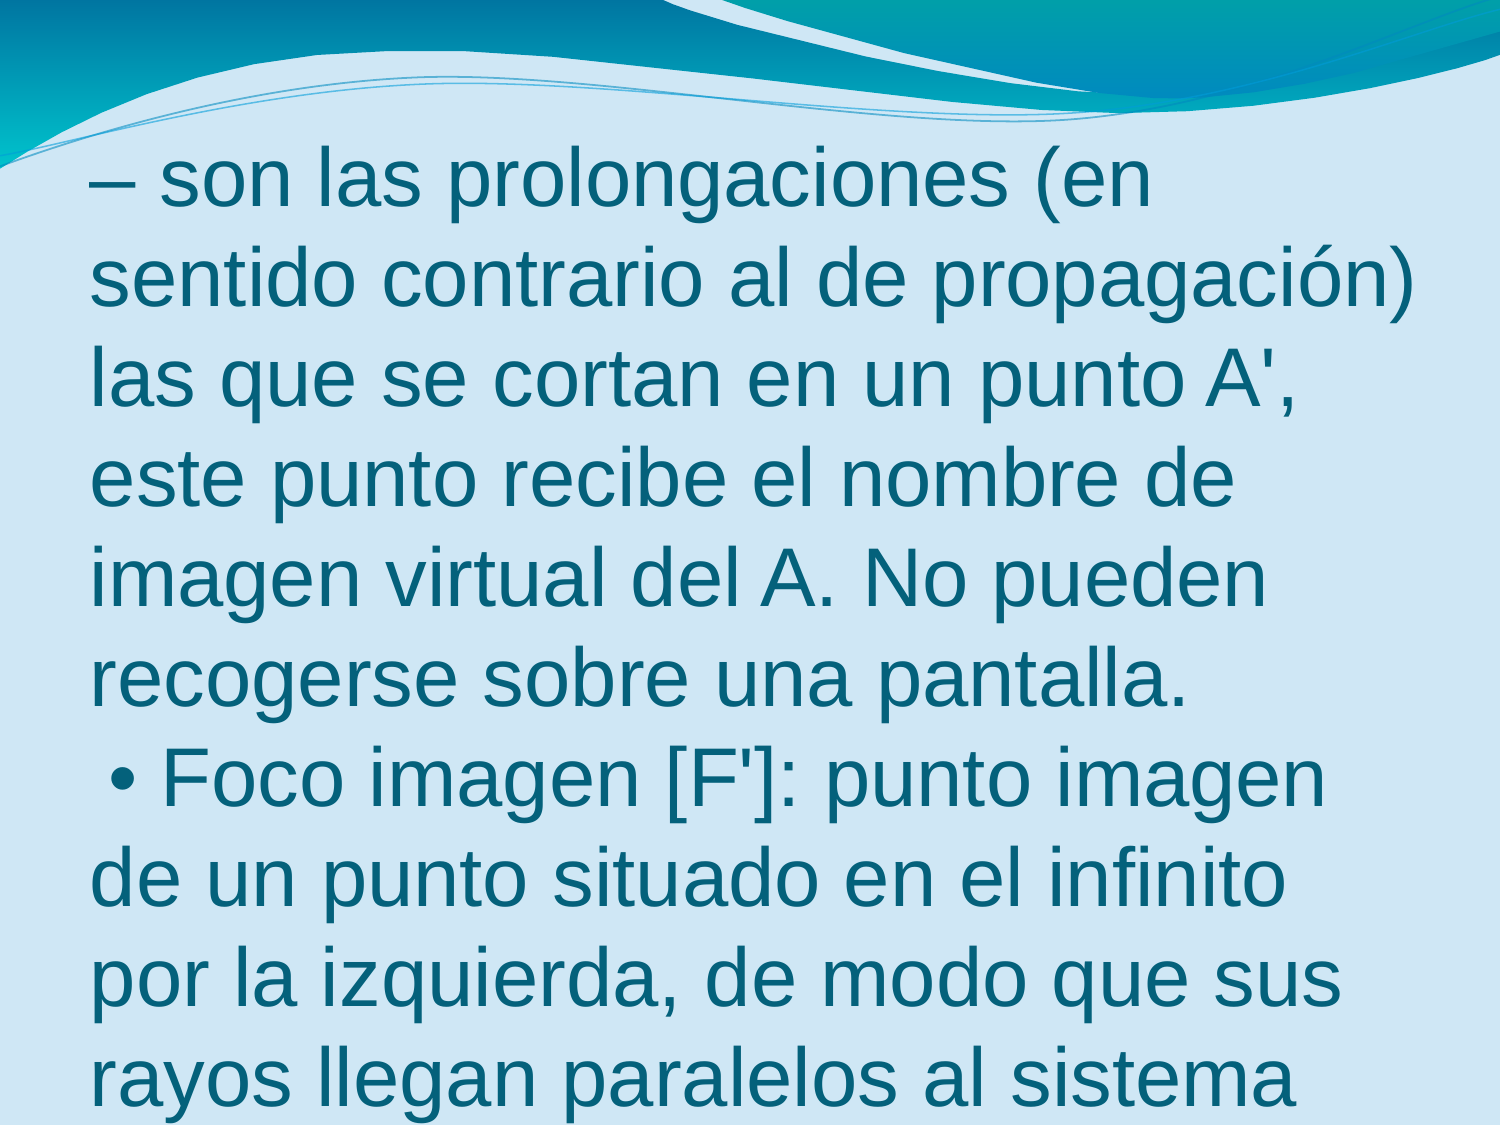

# – son las prolongaciones (en sentido contrario al de propagación) las que se cortan en un punto A', este punto recibe el nombre de imagen virtual del A. No pueden recogerse sobre una pantalla. • Foco imagen [F']: punto imagen de un punto situado en el infinito por la izquierda, de modo que sus rayos llegan paralelos al sistema óptico de izquierda a derecha. “Es s' para s=∞”.